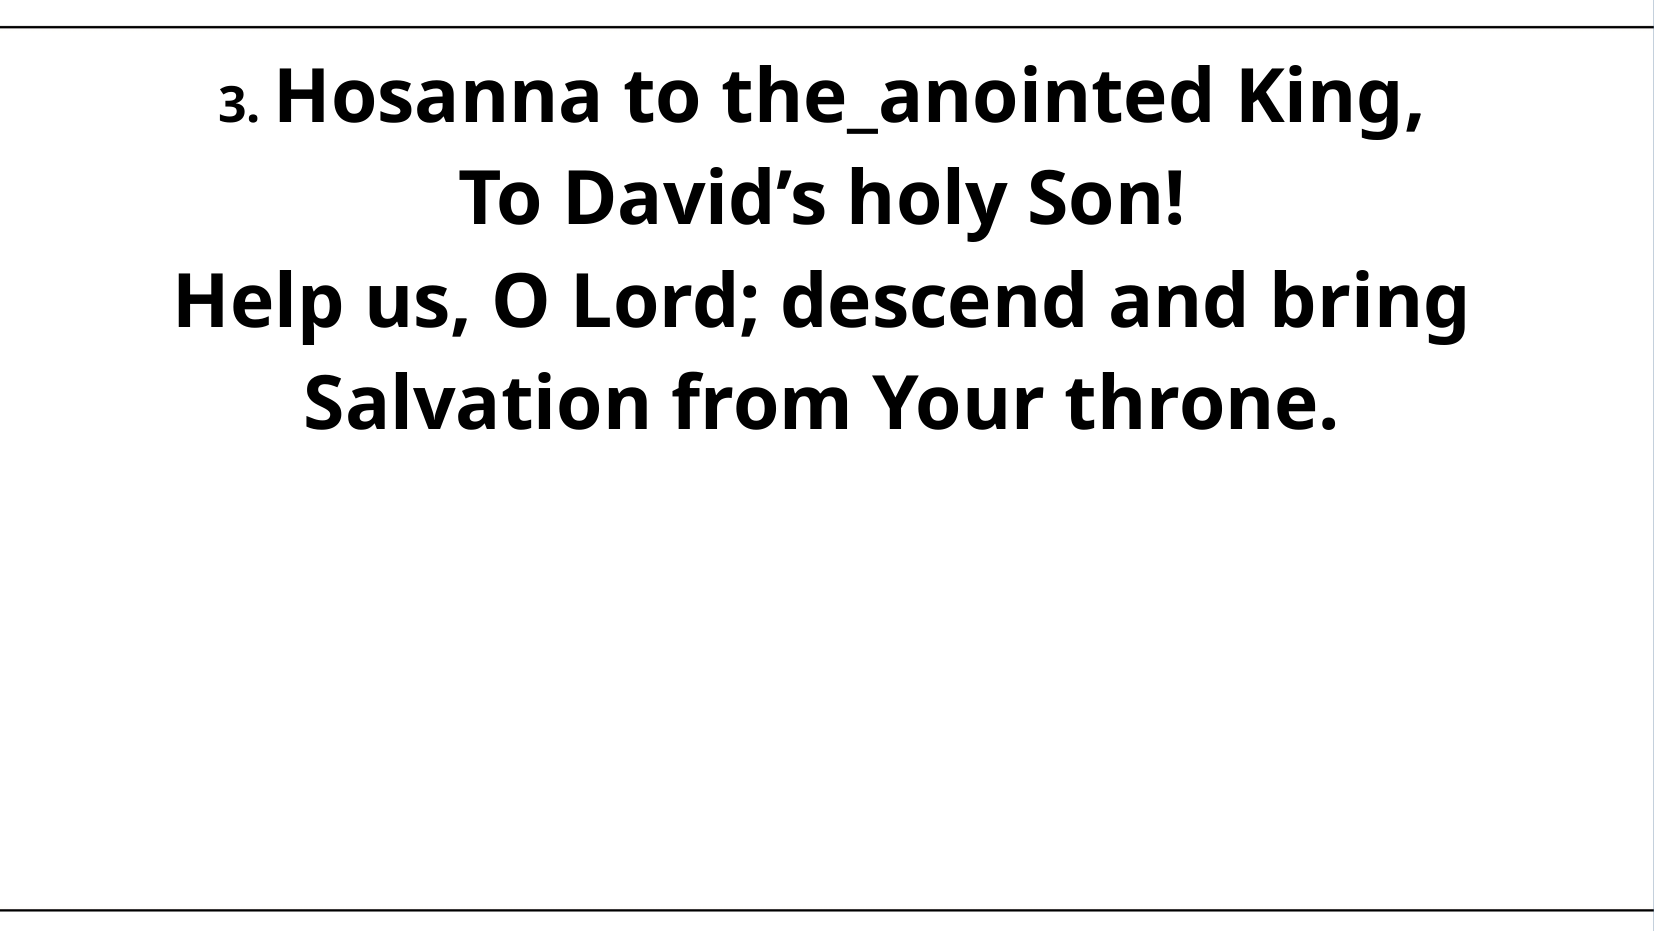

3. Hosanna to the_anointed King,
To David’s holy Son!
Help us, O Lord; descend and bring
Salvation from Your throne.